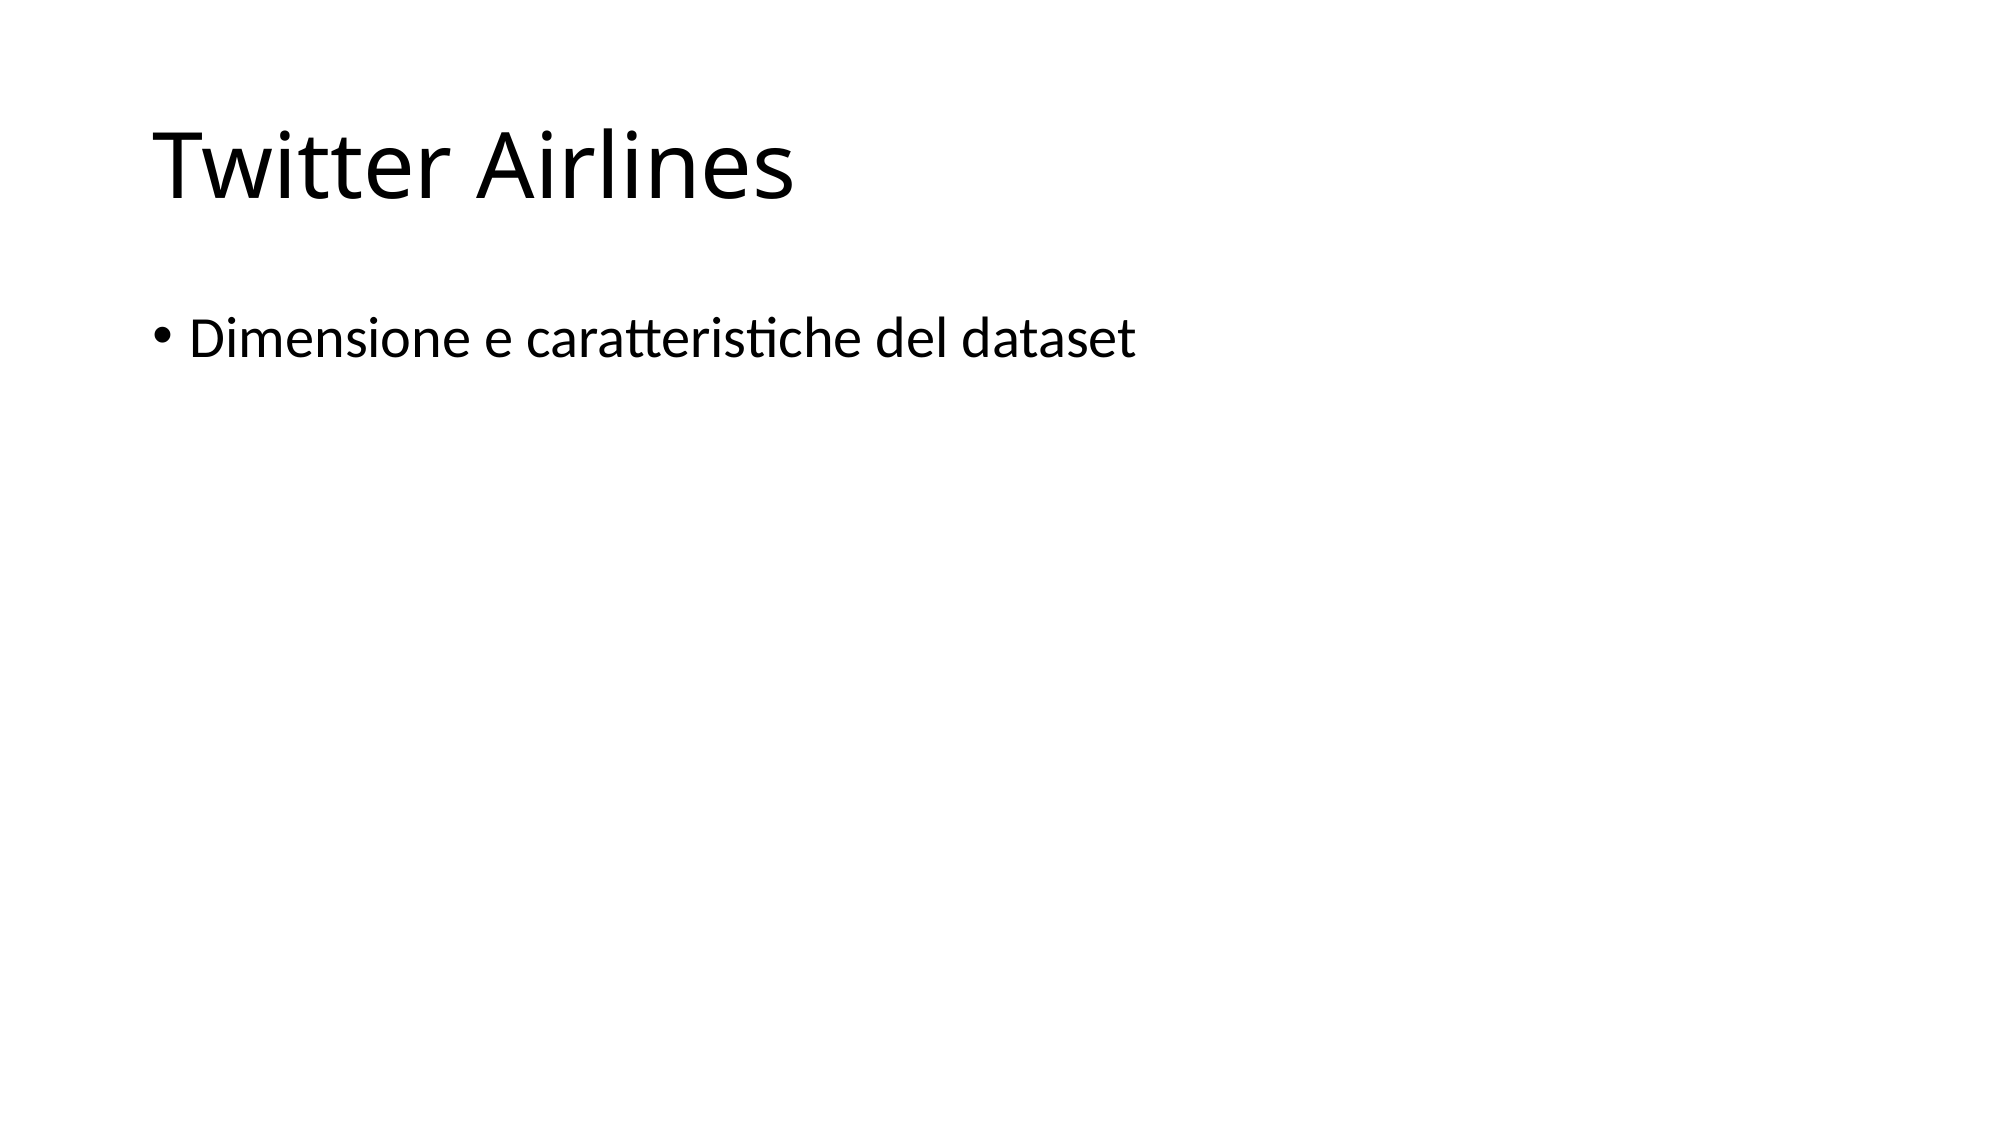

# Twitter Airlines
Dimensione e caratteristiche del dataset